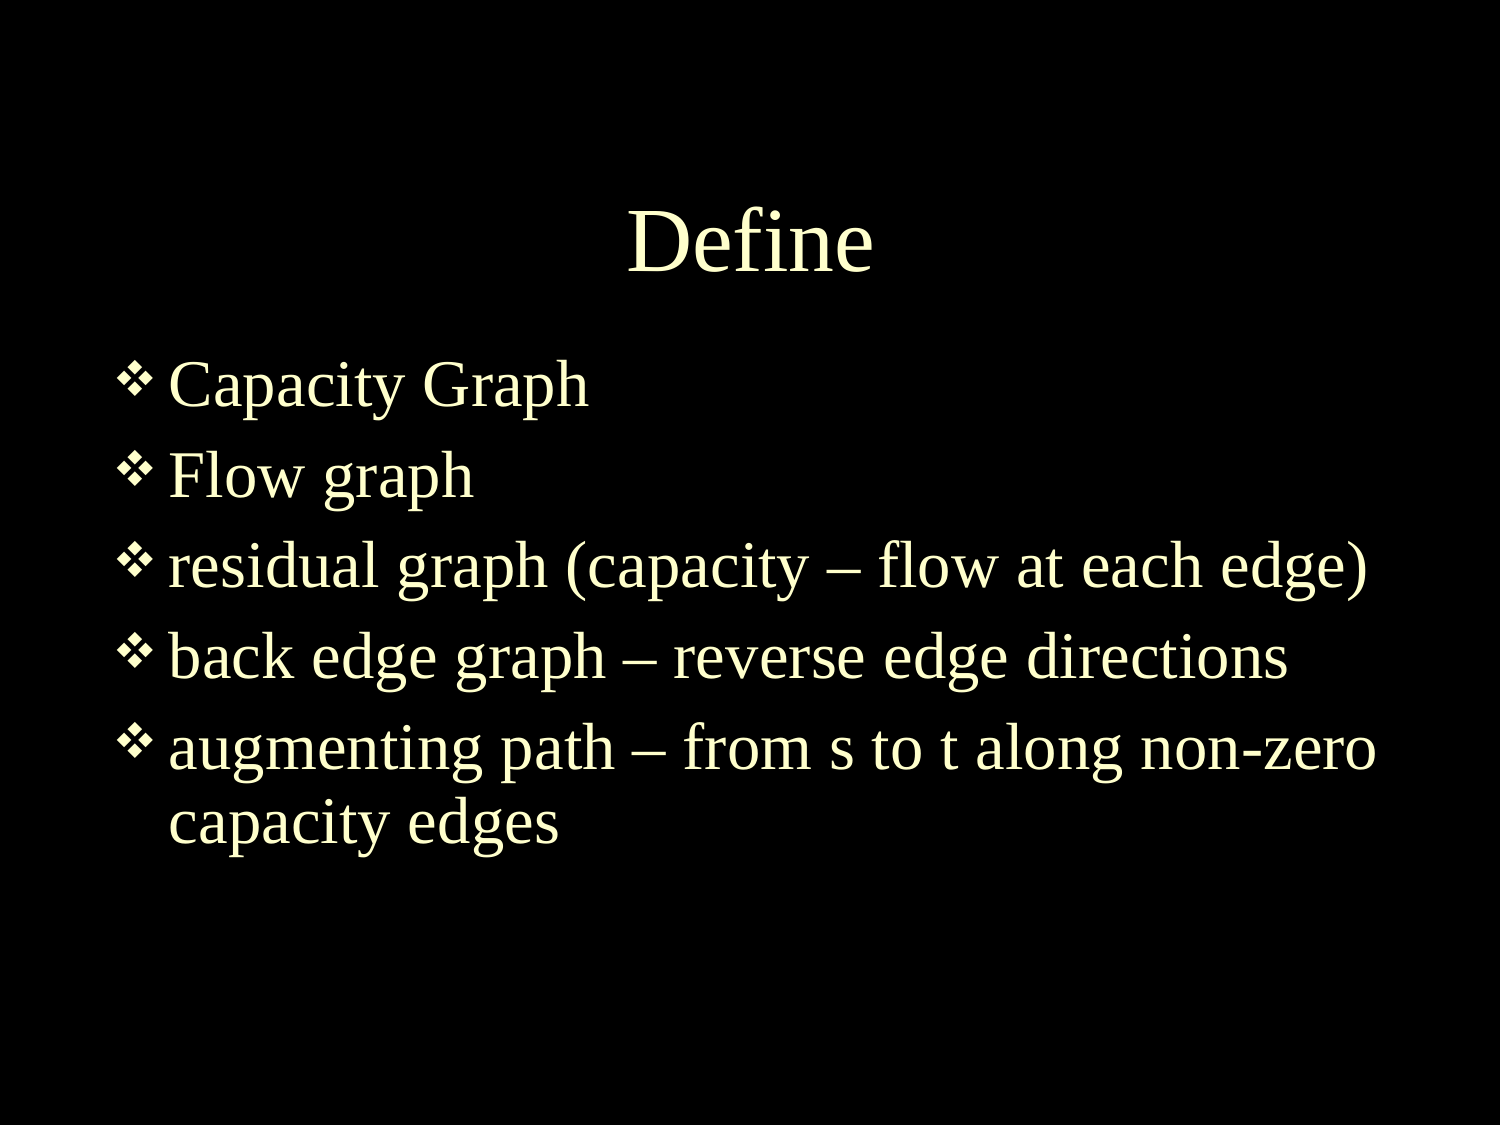

# Define
Capacity Graph
Flow graph
residual graph (capacity – flow at each edge)
back edge graph – reverse edge directions
augmenting path – from s to t along non-zero capacity edges